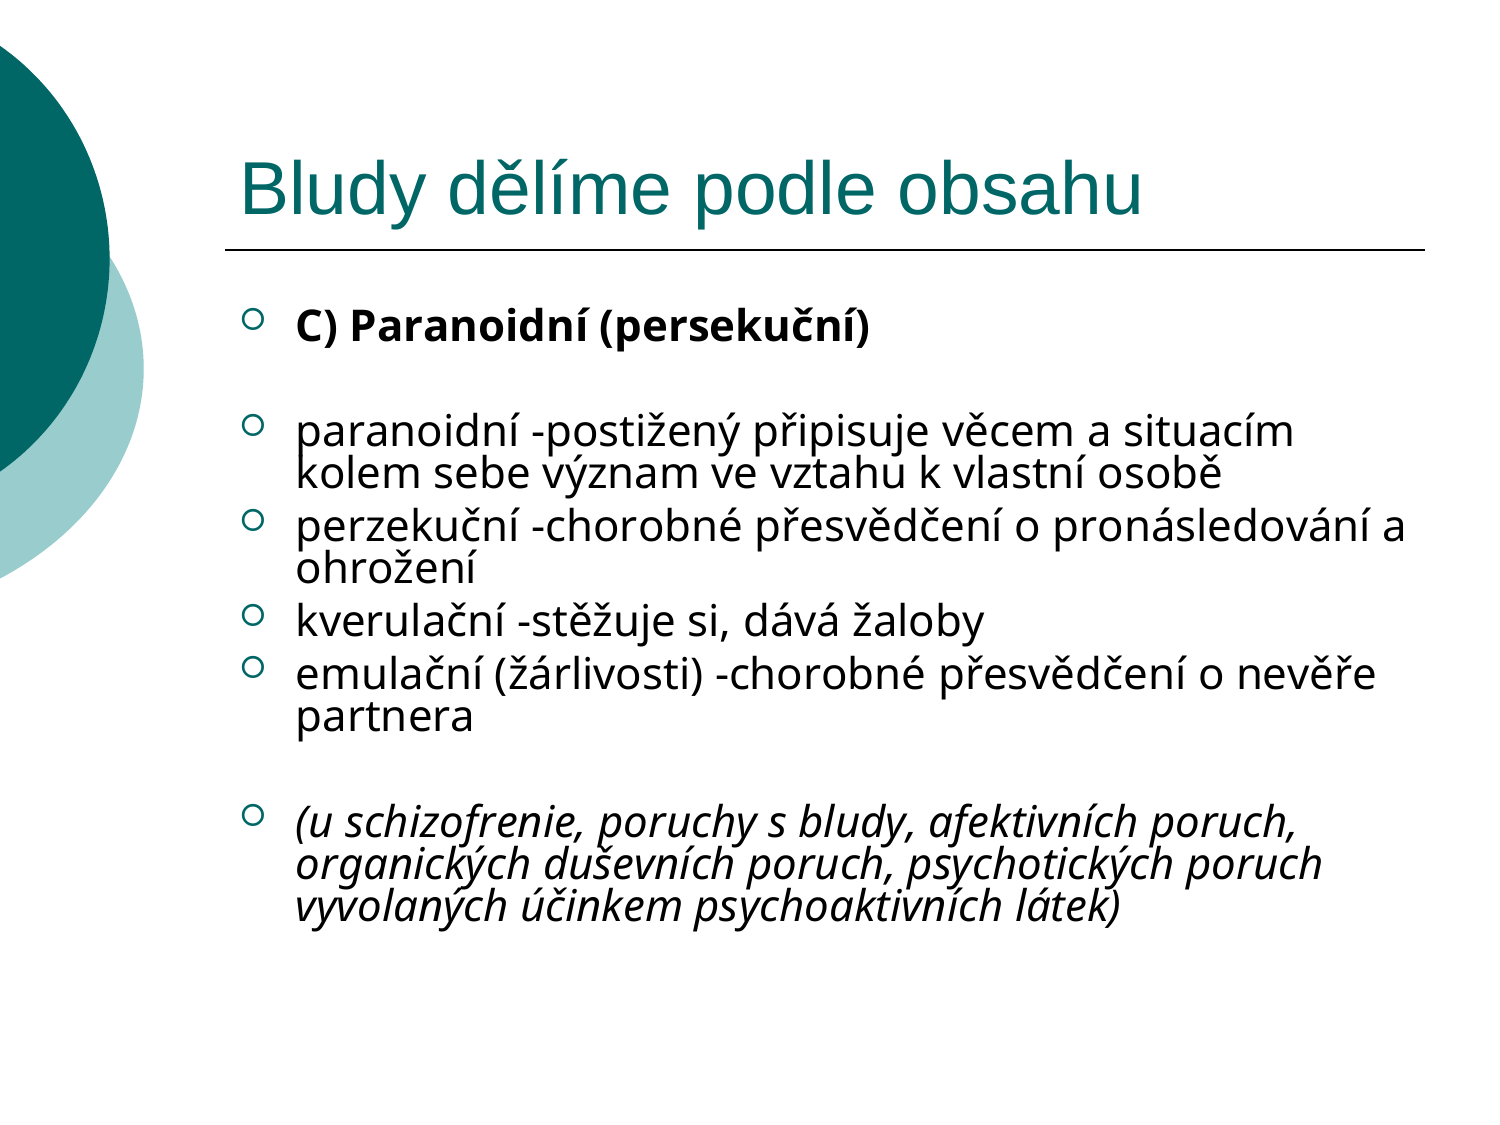

# Bludy dělíme podle obsahu
C) Paranoidní (persekuční)
paranoidní -postižený připisuje věcem a situacím kolem sebe význam ve vztahu k vlastní osobě
perzekuční -chorobné přesvědčení o pronásledování a ohrožení
kverulační -stěžuje si, dává žaloby
emulační (žárlivosti) -chorobné přesvědčení o nevěře partnera
(u schizofrenie, poruchy s bludy, afektivních poruch, organických duševních poruch, psychotických poruch vyvolaných účinkem psychoaktivních látek)